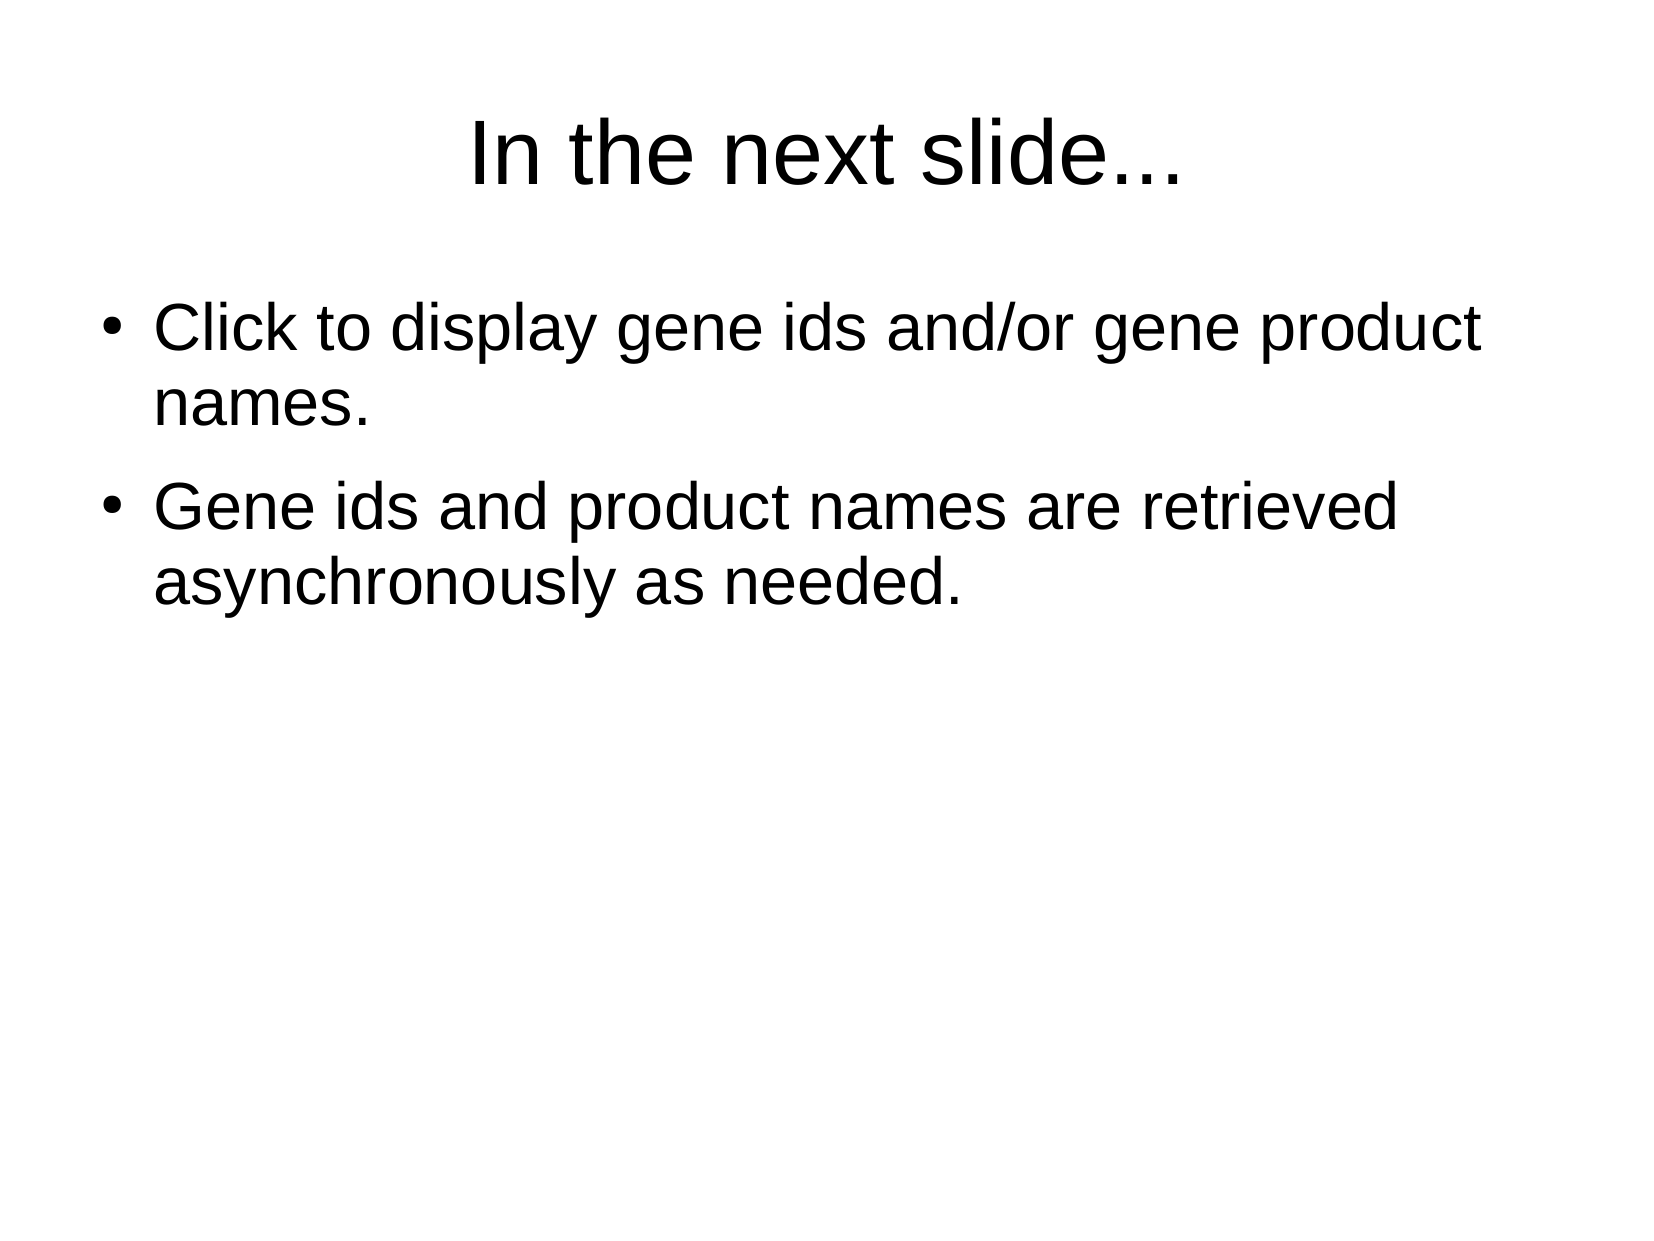

# In the next slide...
Click to display gene ids and/or gene product names.
Gene ids and product names are retrieved asynchronously as needed.